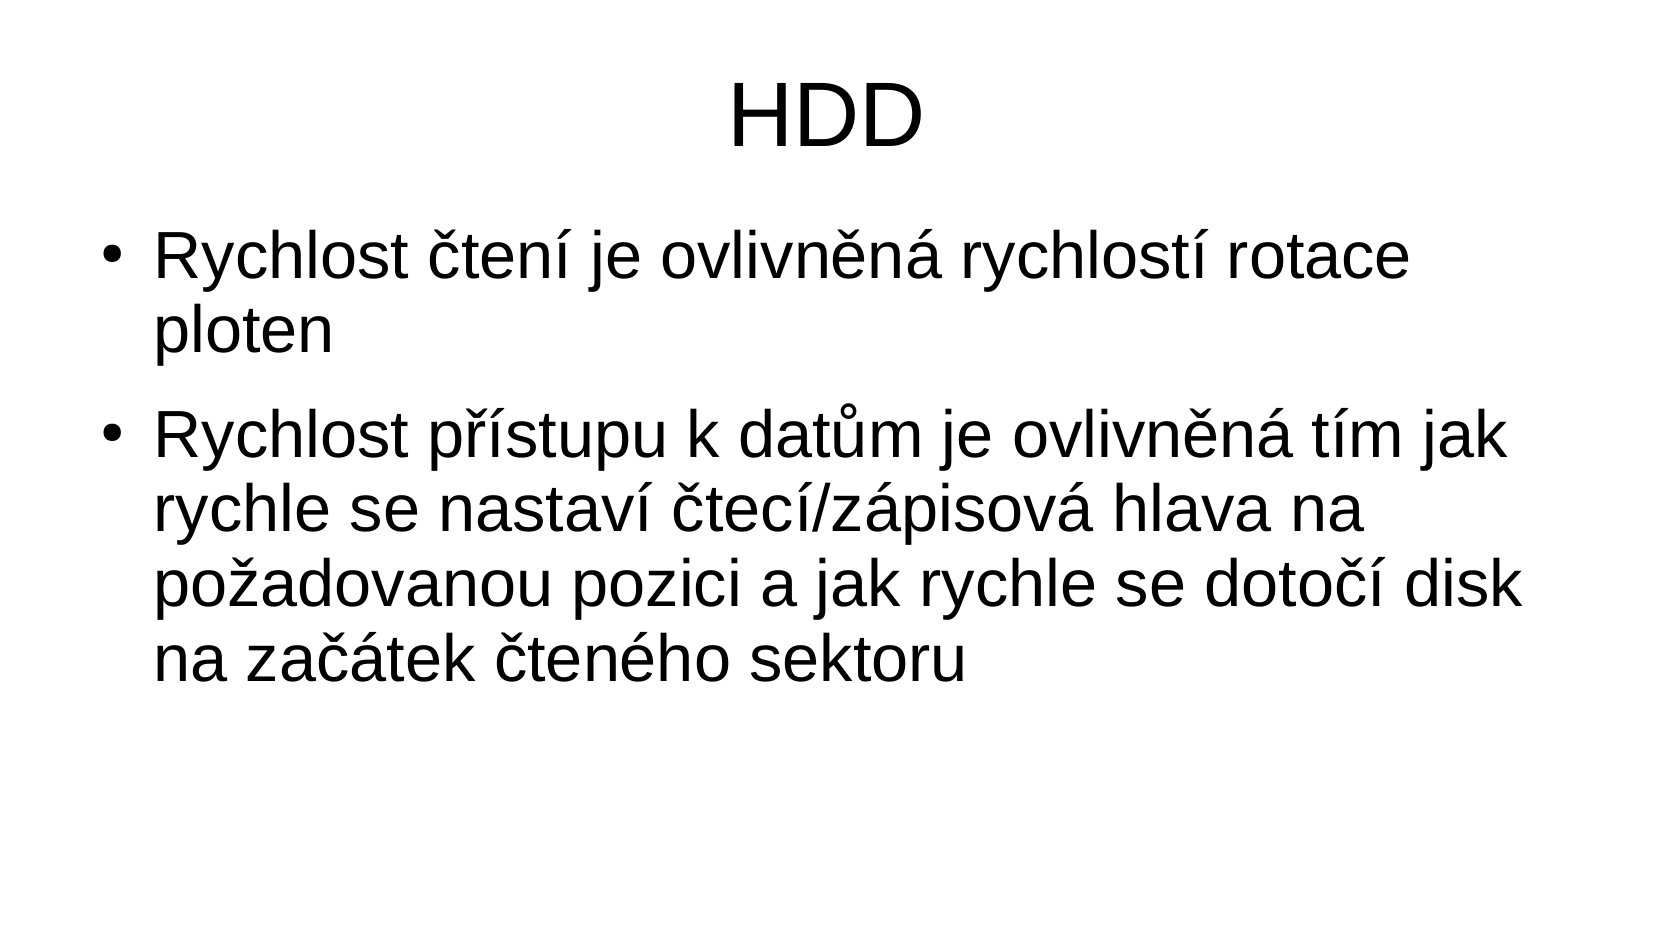

# HDD
Rychlost čtení je ovlivněná rychlostí rotace ploten
Rychlost přístupu k datům je ovlivněná tím jak rychle se nastaví čtecí/zápisová hlava na požadovanou pozici a jak rychle se dotočí disk na začátek čteného sektoru